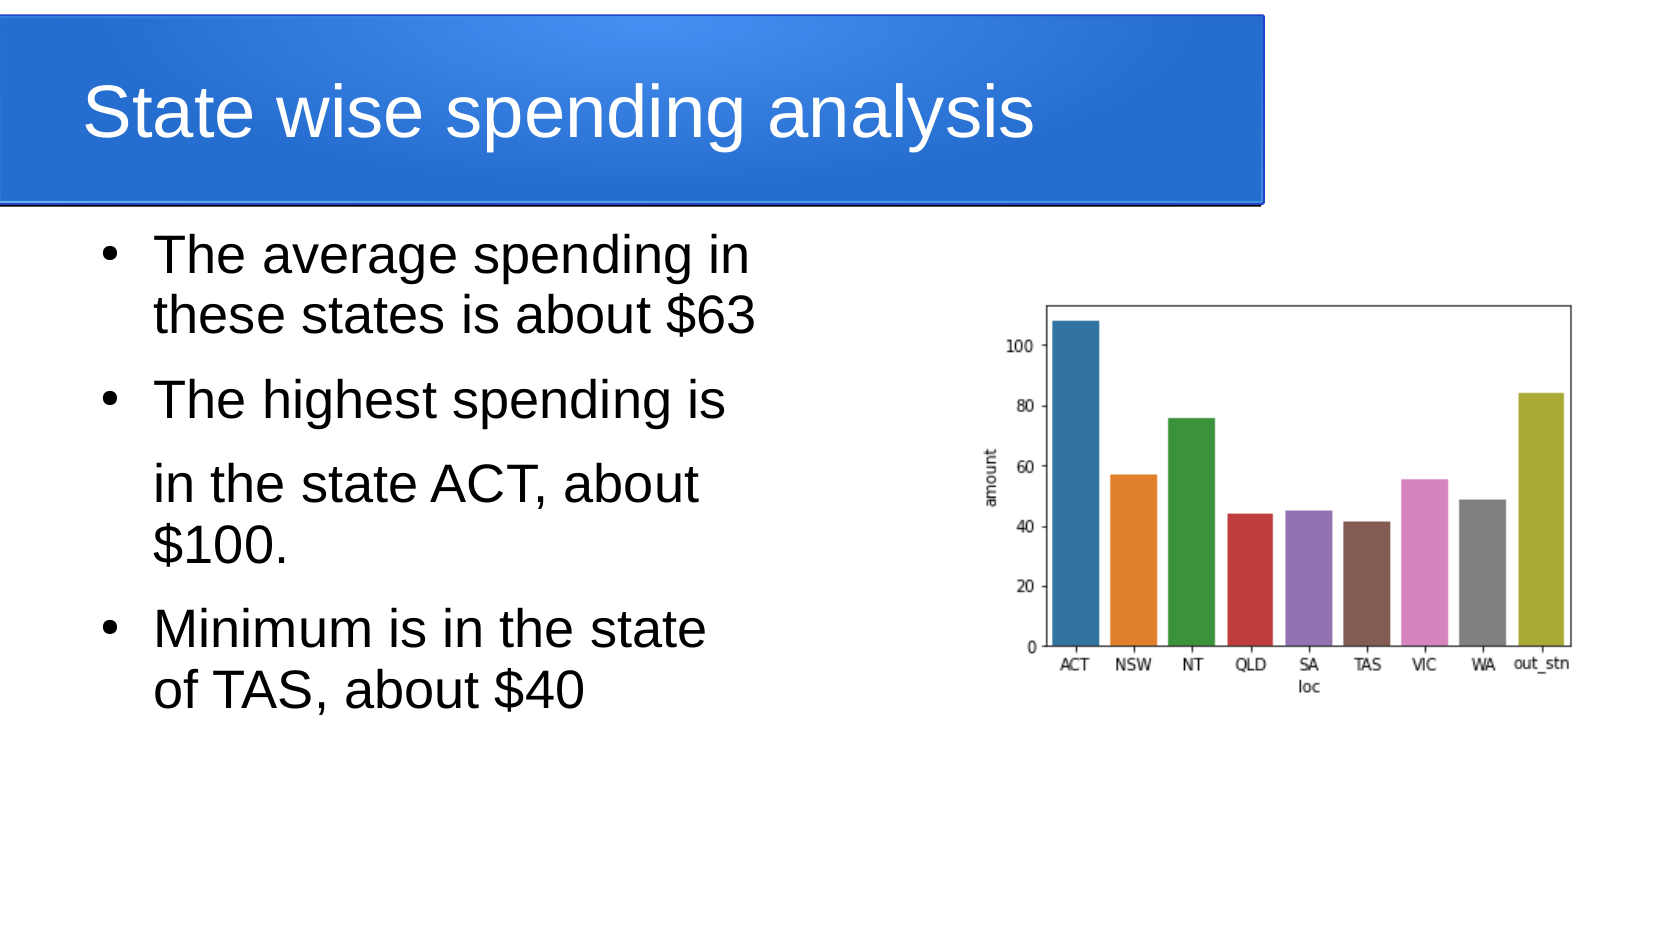

# State wise spending analysis
The average spending in these states is about $63
The highest spending is
in the state ACT, about $100.
Minimum is in the state of TAS, about $40